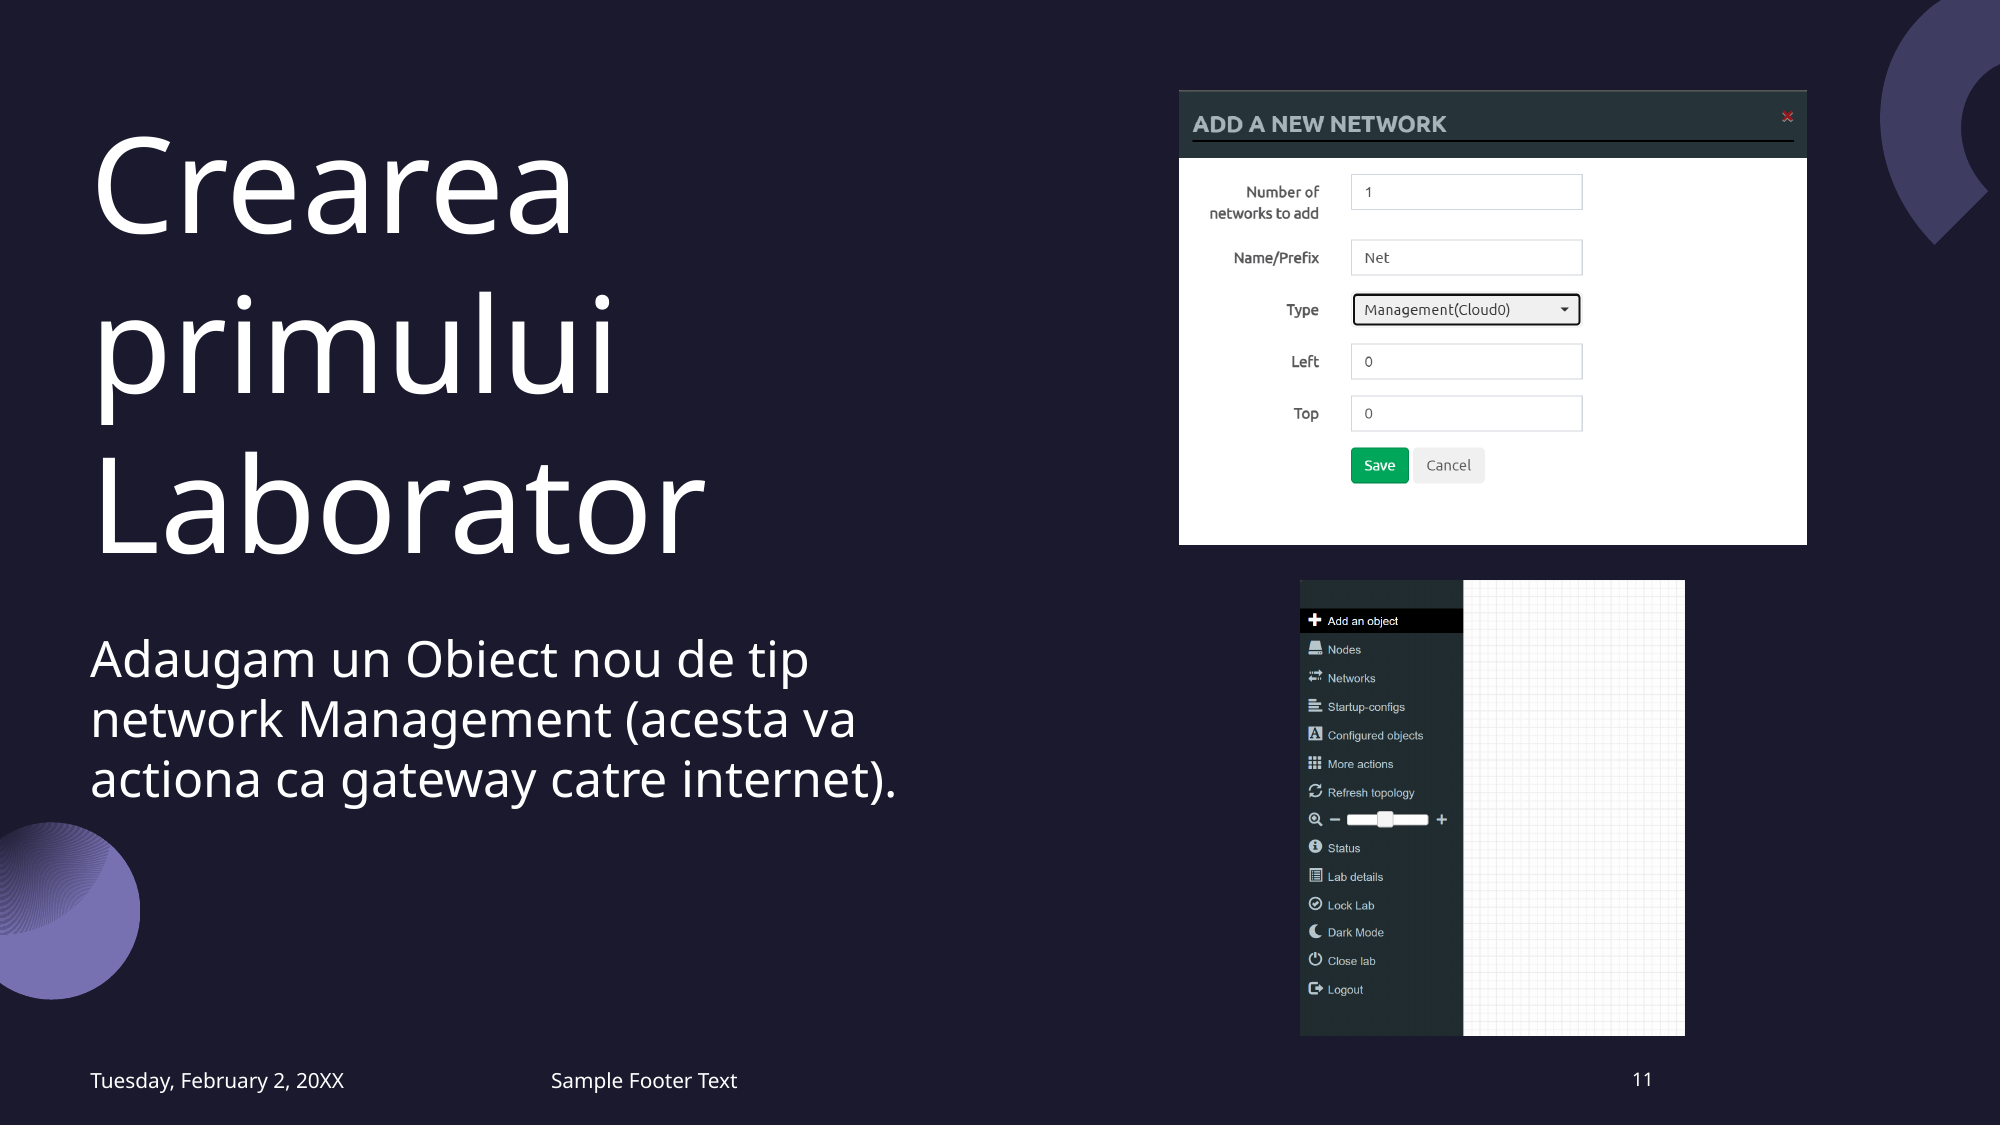

# Crearea primului Laborator
Adaugam un Obiect nou de tip network Management (acesta va actiona ca gateway catre internet).
Tuesday, February 2, 20XX
Sample Footer Text